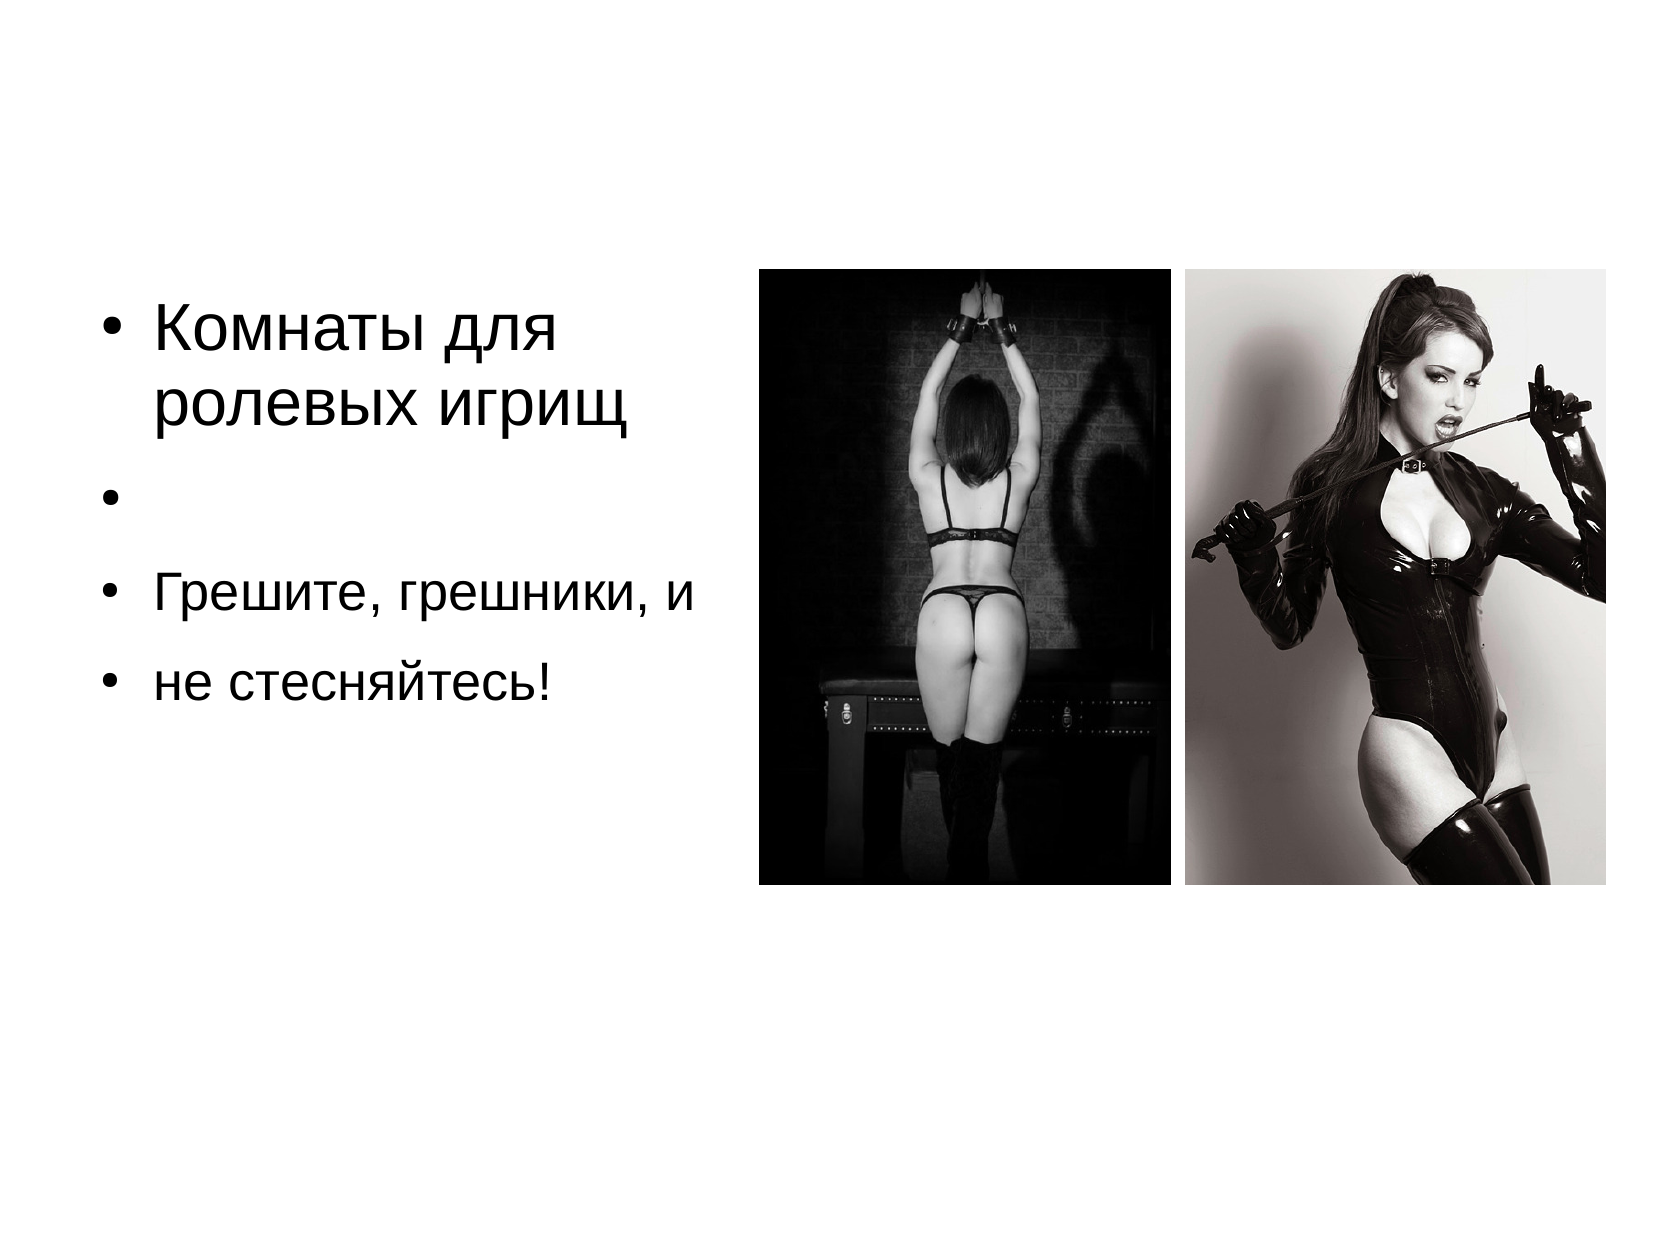

# Комнаты для ролевых игрищ
Грешите, грешники, и
не стесняйтесь!